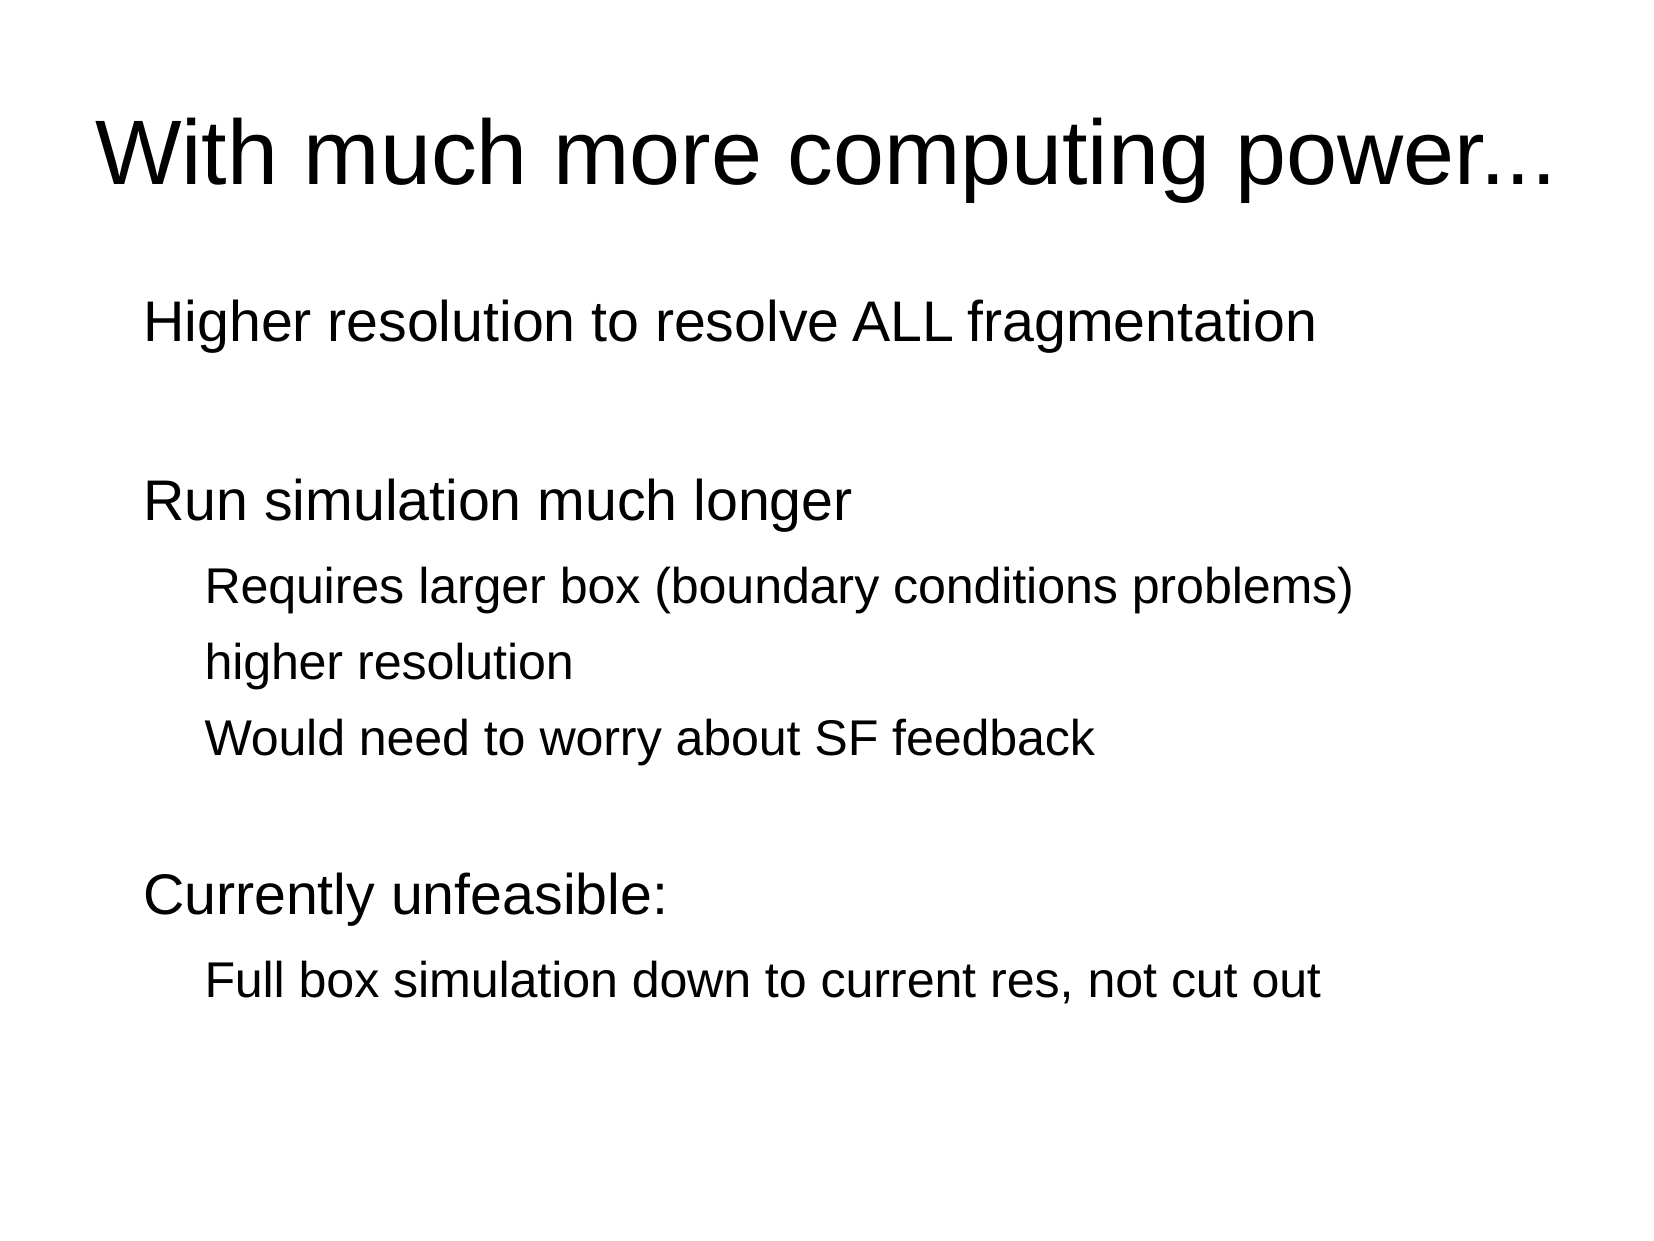

# With much more computing power...
Higher resolution to resolve ALL fragmentation
Run simulation much longer
Requires larger box (boundary conditions problems)
higher resolution
Would need to worry about SF feedback
Currently unfeasible:
Full box simulation down to current res, not cut out